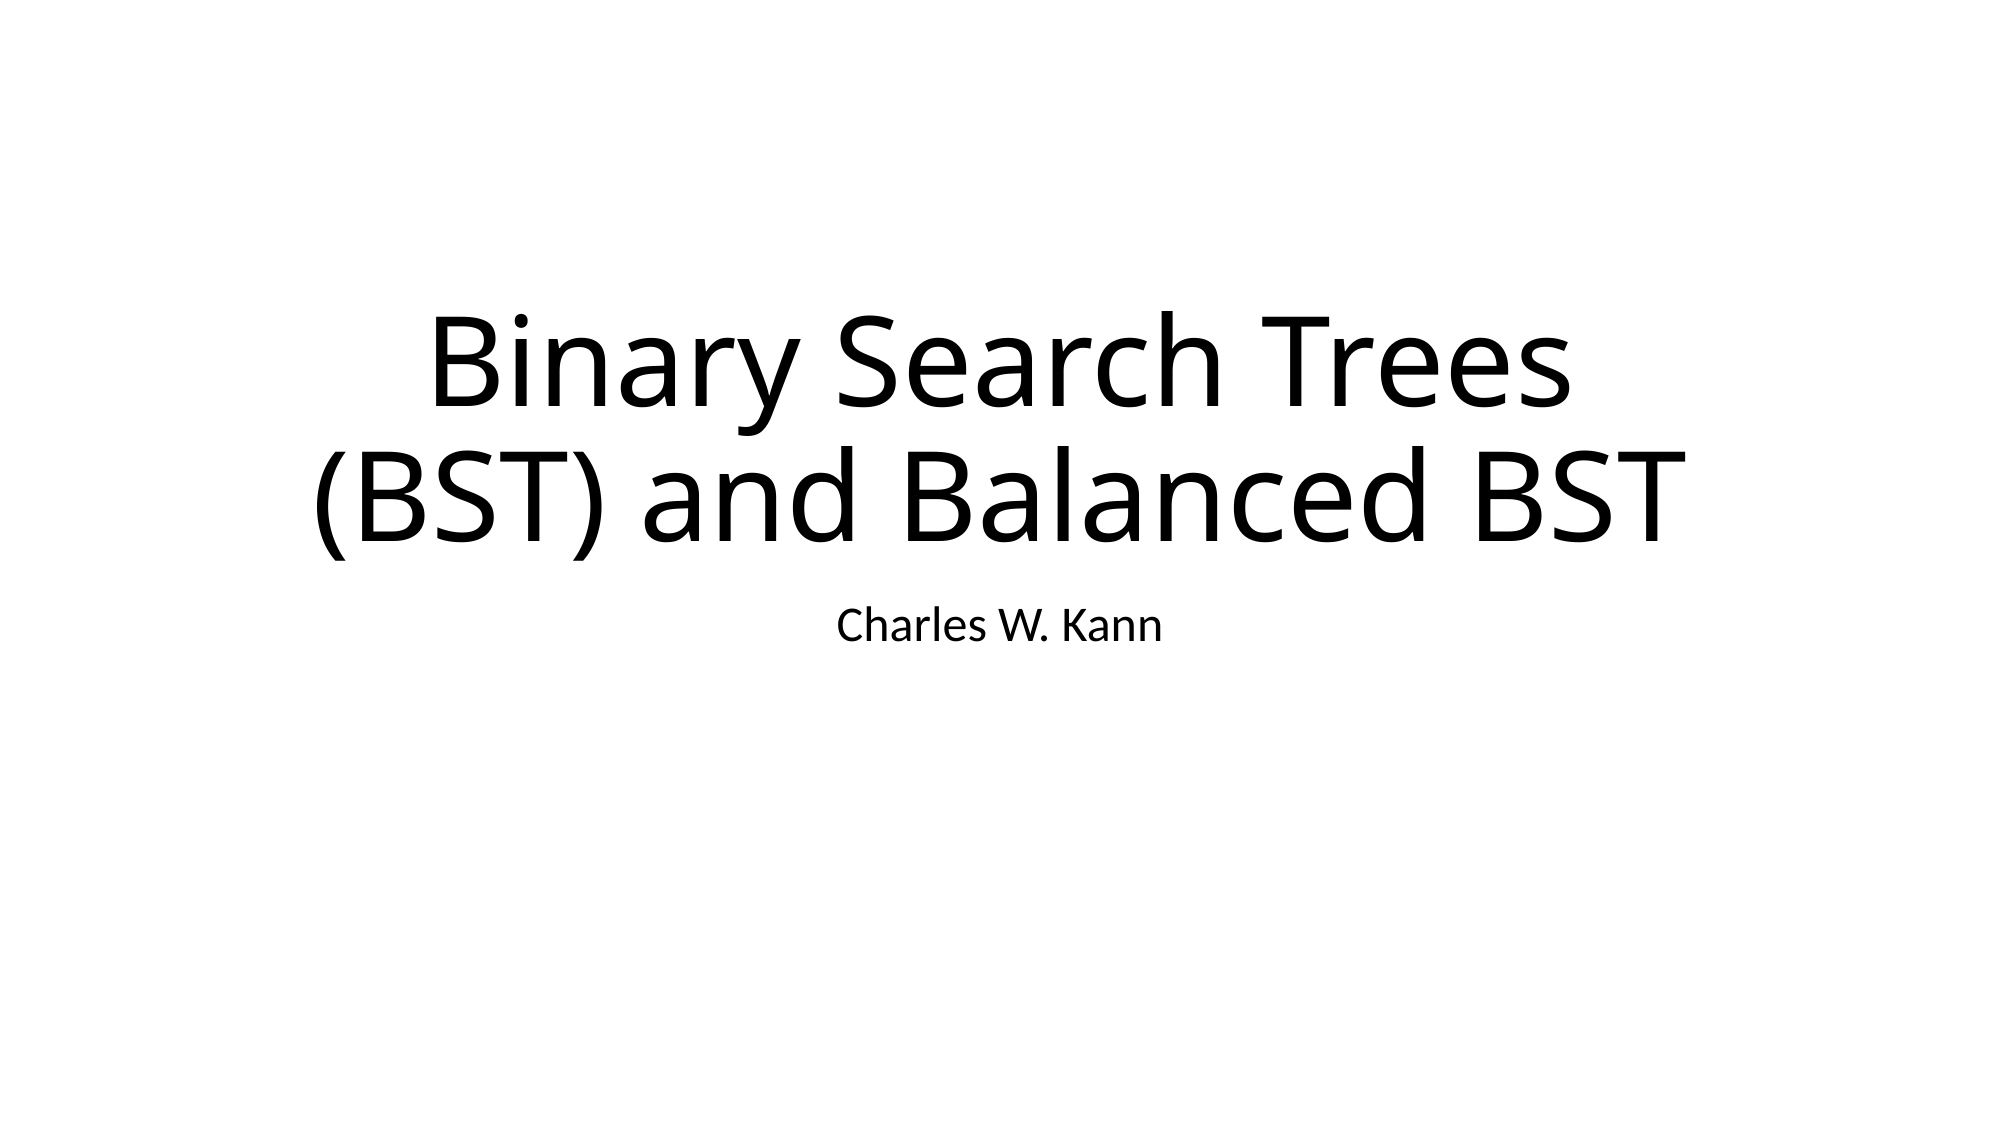

# Binary Search Trees (BST) and Balanced BST
Charles W. Kann